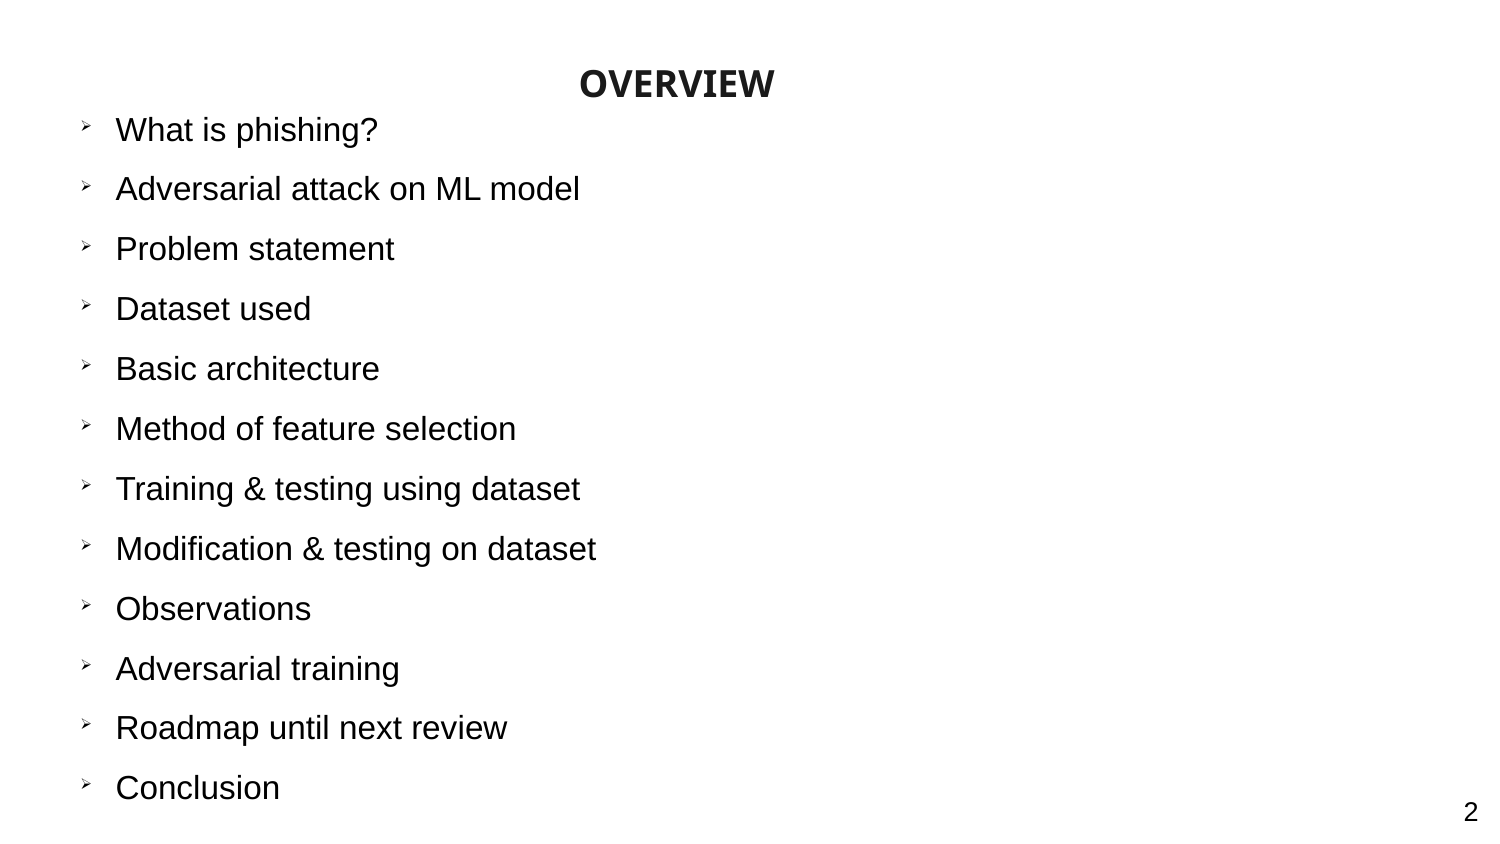

# OVERVIEW
What is phishing?
Adversarial attack on ML model
Problem statement
Dataset used
Basic architecture
Method of feature selection
Training & testing using dataset
Modification & testing on dataset
Observations
Adversarial training
Roadmap until next review
Conclusion